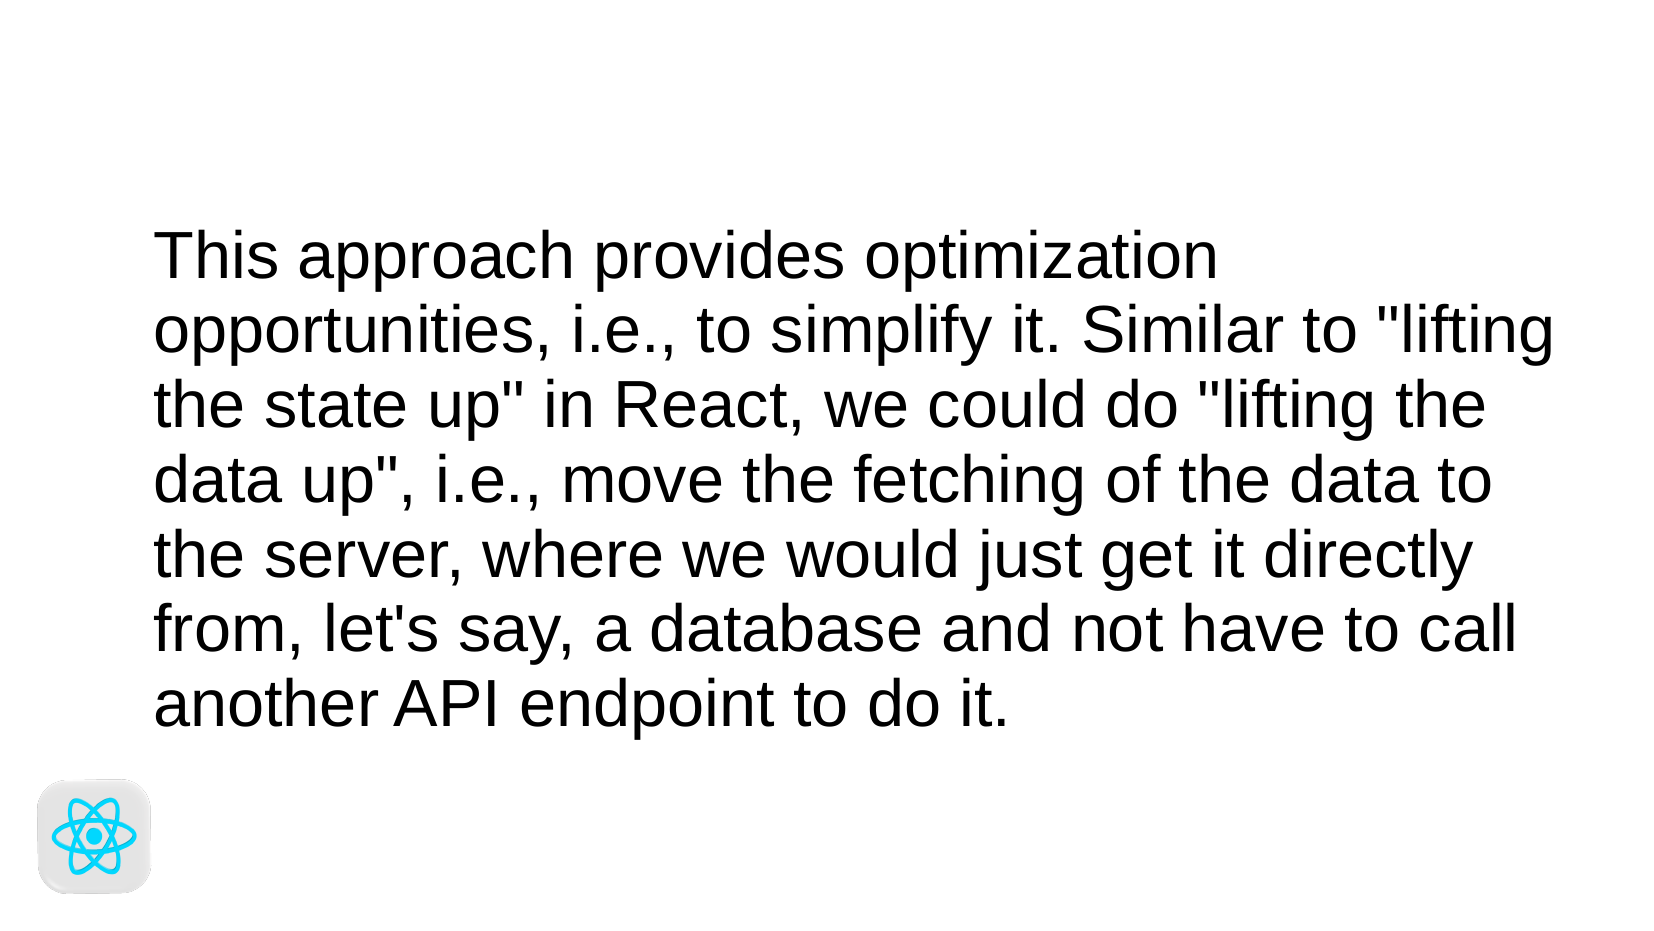

#
This approach provides optimization opportunities, i.e., to simplify it. Similar to "lifting the state up" in React, we could do "lifting the data up", i.e., move the fetching of the data to the server, where we would just get it directly from, let's say, a database and not have to call another API endpoint to do it.